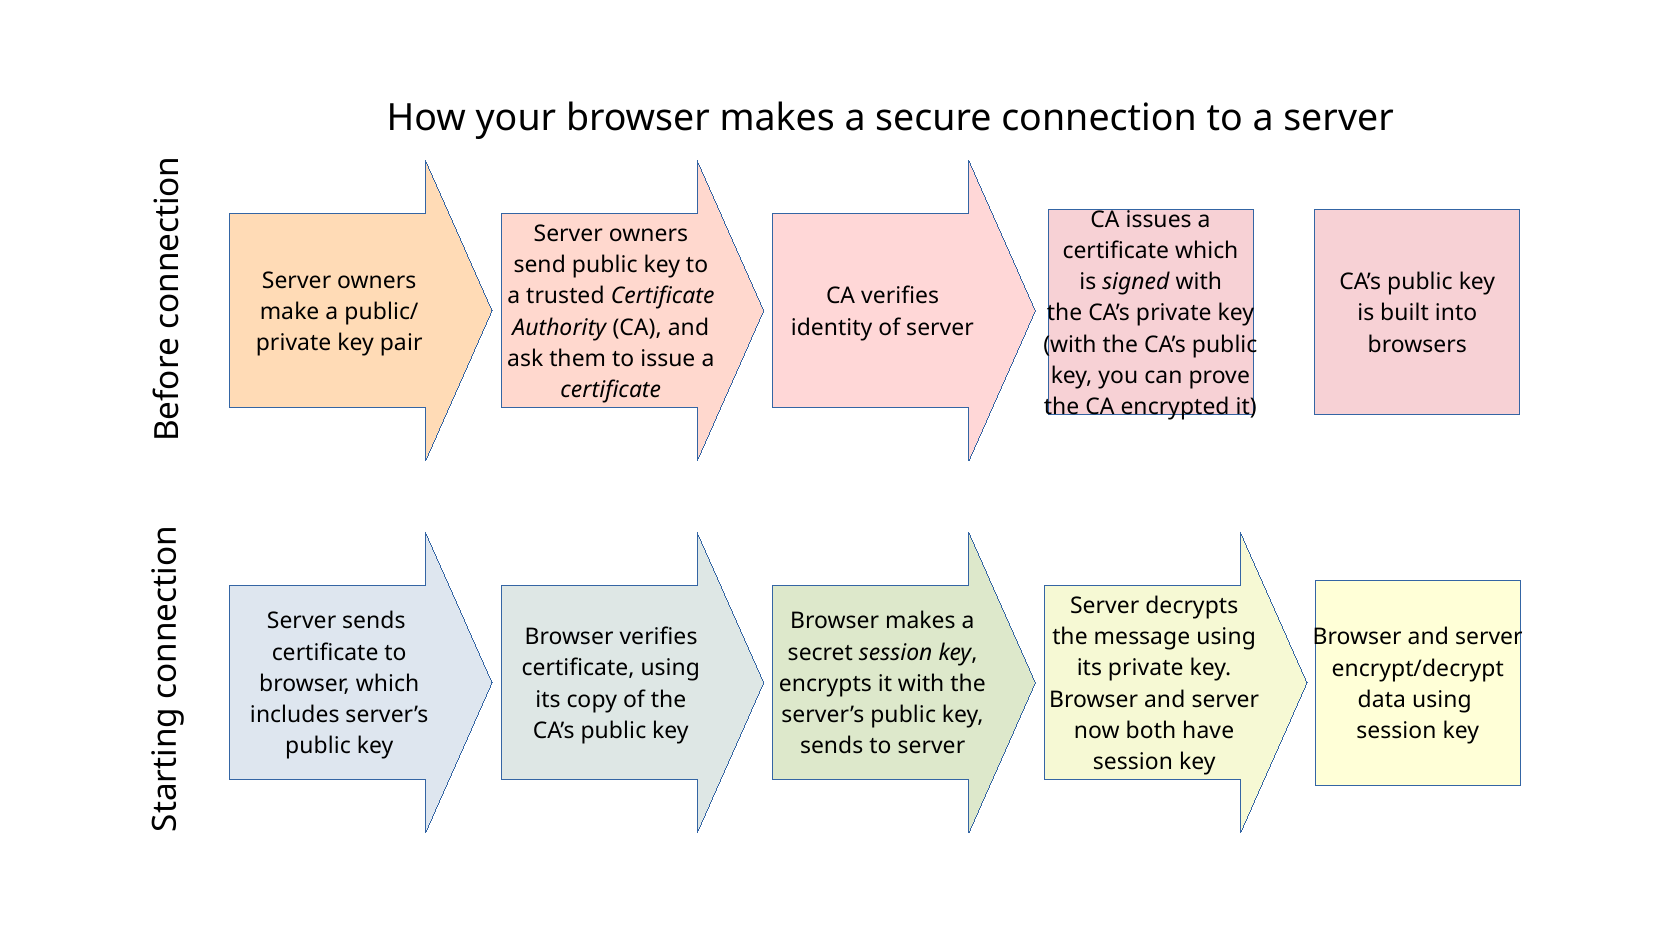

How your browser makes a secure connection to a server
Server owners
make a public/
private key pair
Server owners
send public key to
a trusted Certificate
Authority (CA), and
ask them to issue a
certificate
CA verifies
identity of server
CA issues a
certificate which
is signed with
the CA’s private key
(with the CA’s public
key, you can prove
the CA encrypted it)
CA’s public key
is built into
browsers
Before connection
Server sends
certificate to
browser, which
includes server’s
public key
Browser verifies
certificate, using
its copy of the
CA’s public key
Browser makes a
secret session key,
encrypts it with the
server’s public key,
sends to server
Server decrypts
the message using
its private key.
Browser and server
now both have
session key
Browser and server
encrypt/decrypt
data using
session key
Starting connection